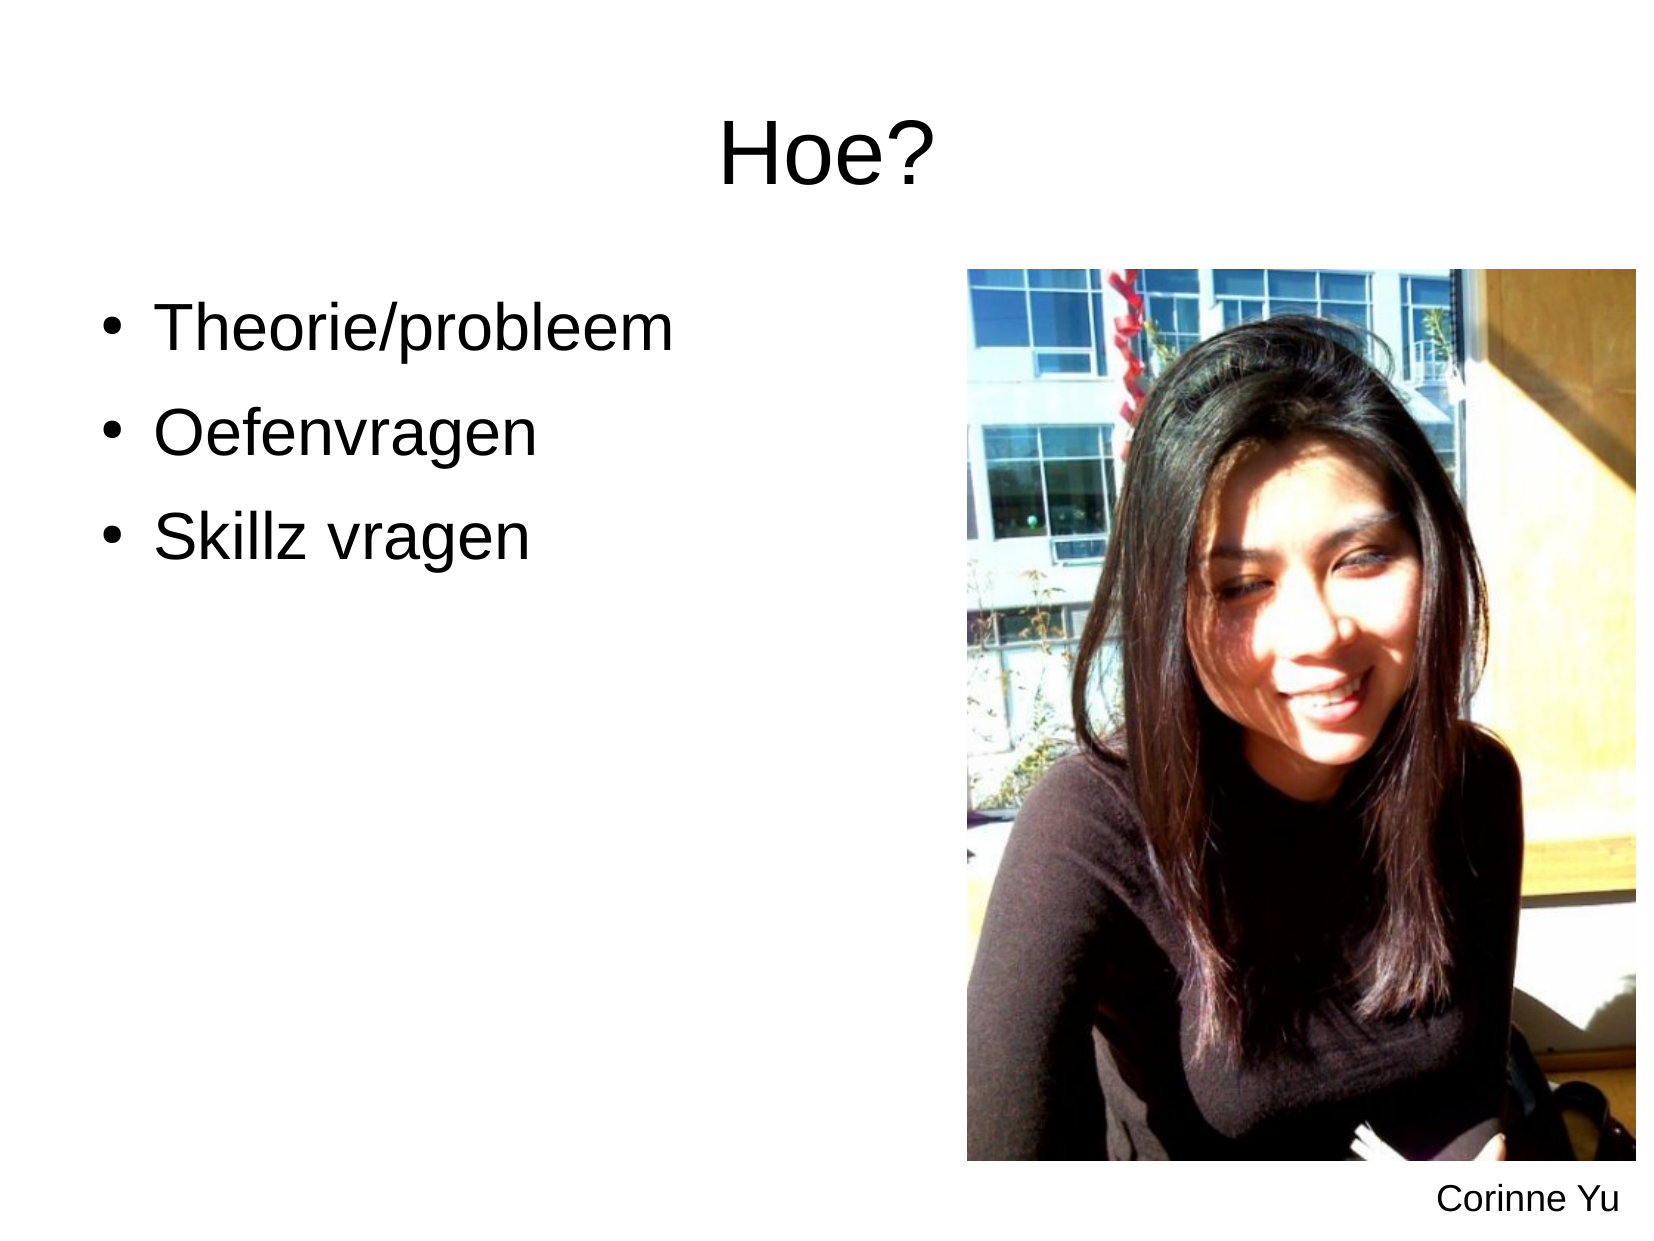

# Hoe?
Theorie/probleem
Oefenvragen
Skillz vragen
Corinne Yu